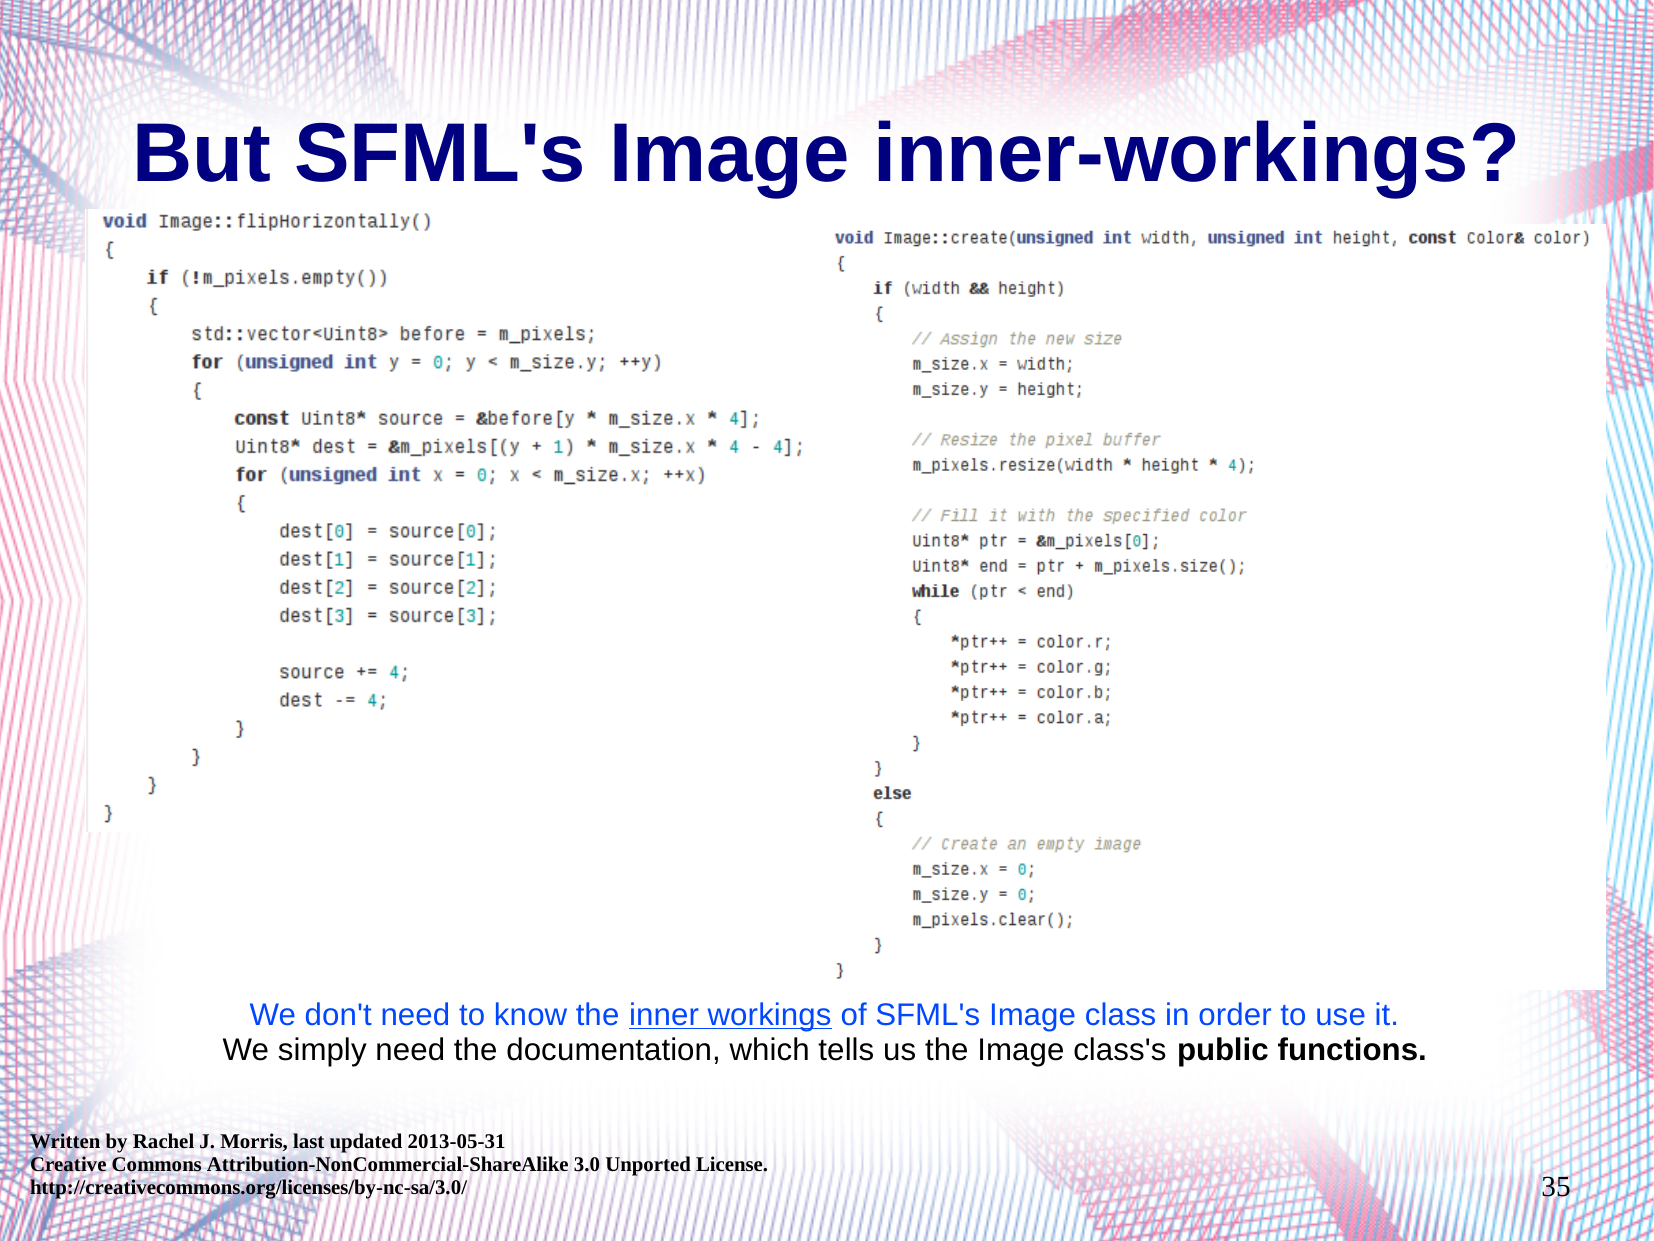

# But SFML's Image inner-workings?
We don't need to know the inner workings of SFML's Image class in order to use it.
We simply need the documentation, which tells us the Image class's public functions.
35